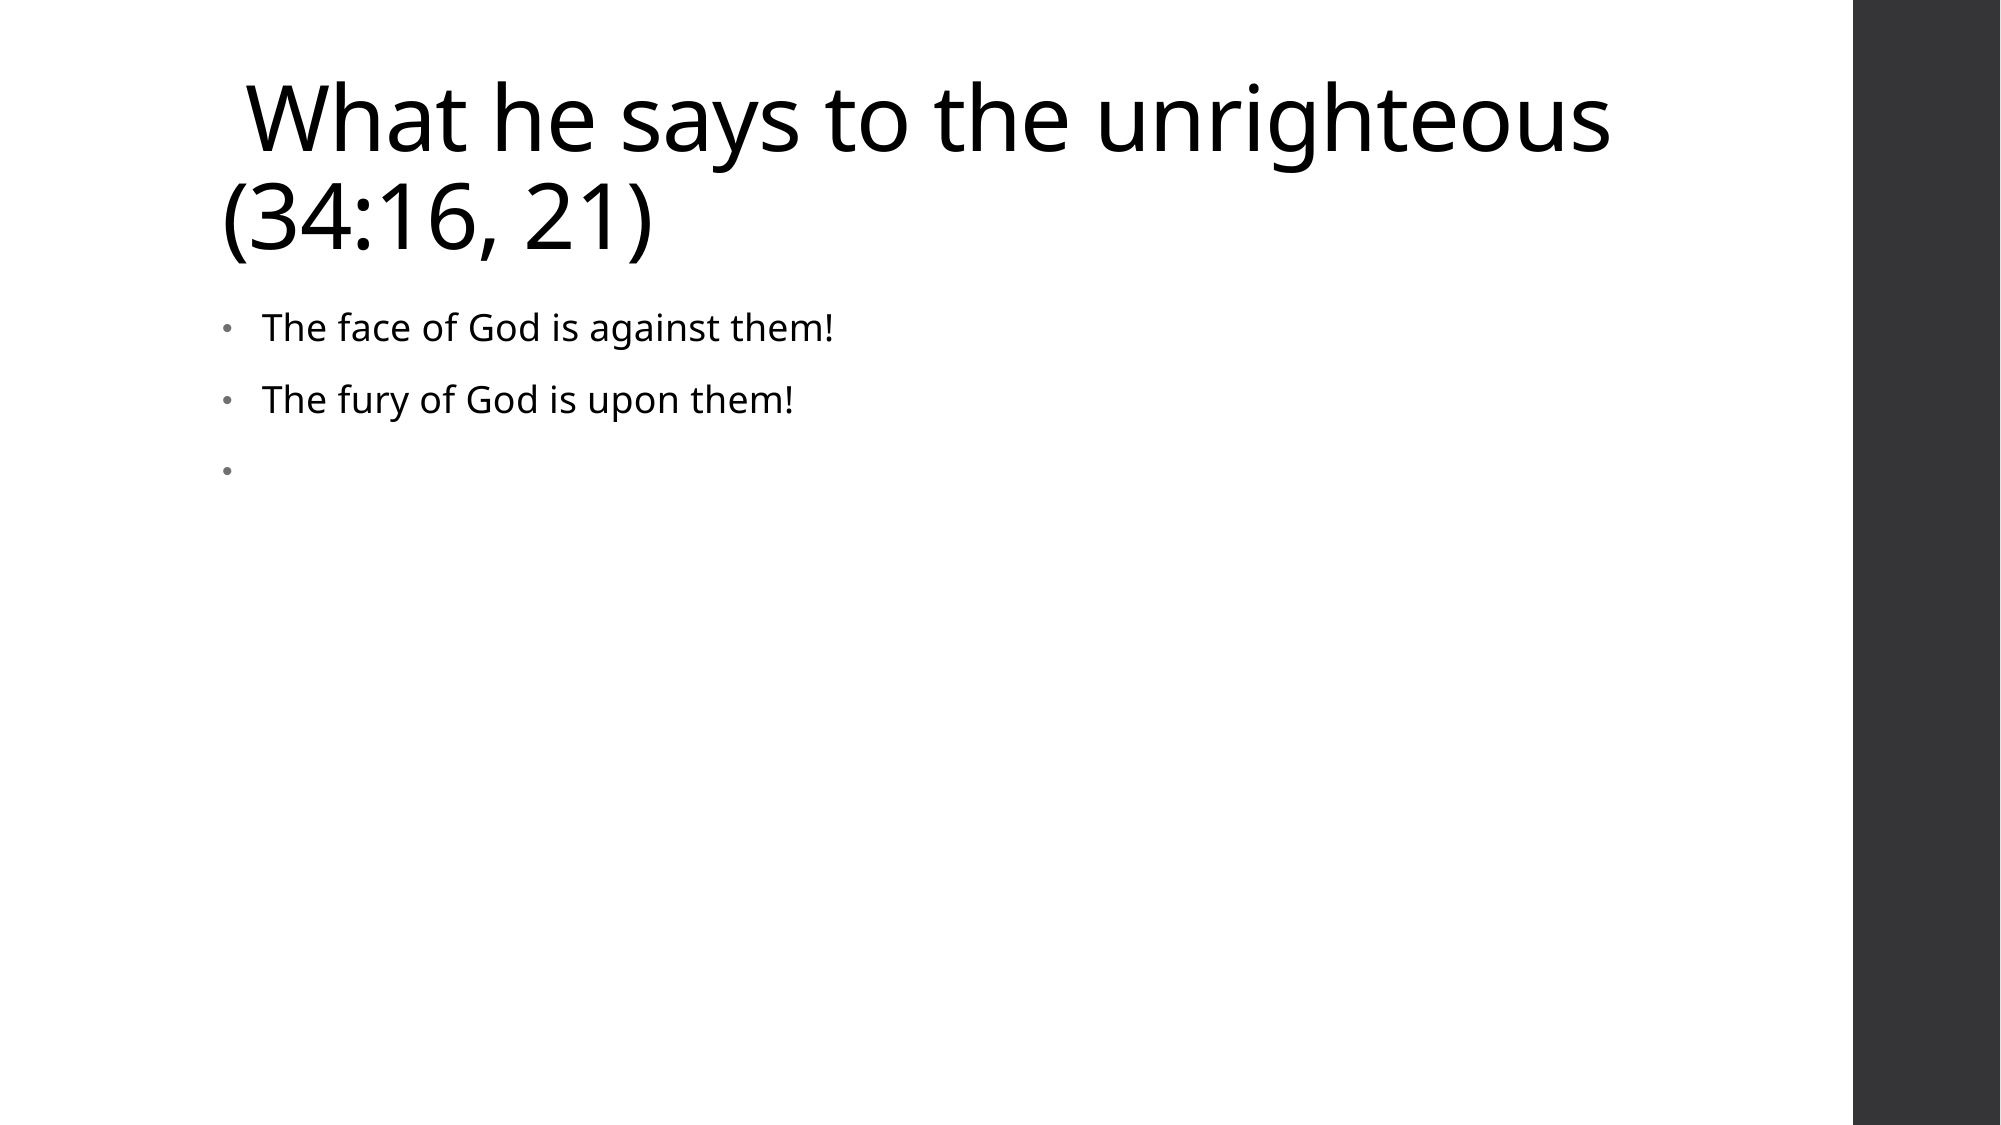

# What he says to the unrighteous (34:16, 21)
 The face of God is against them!
 The fury of God is upon them!